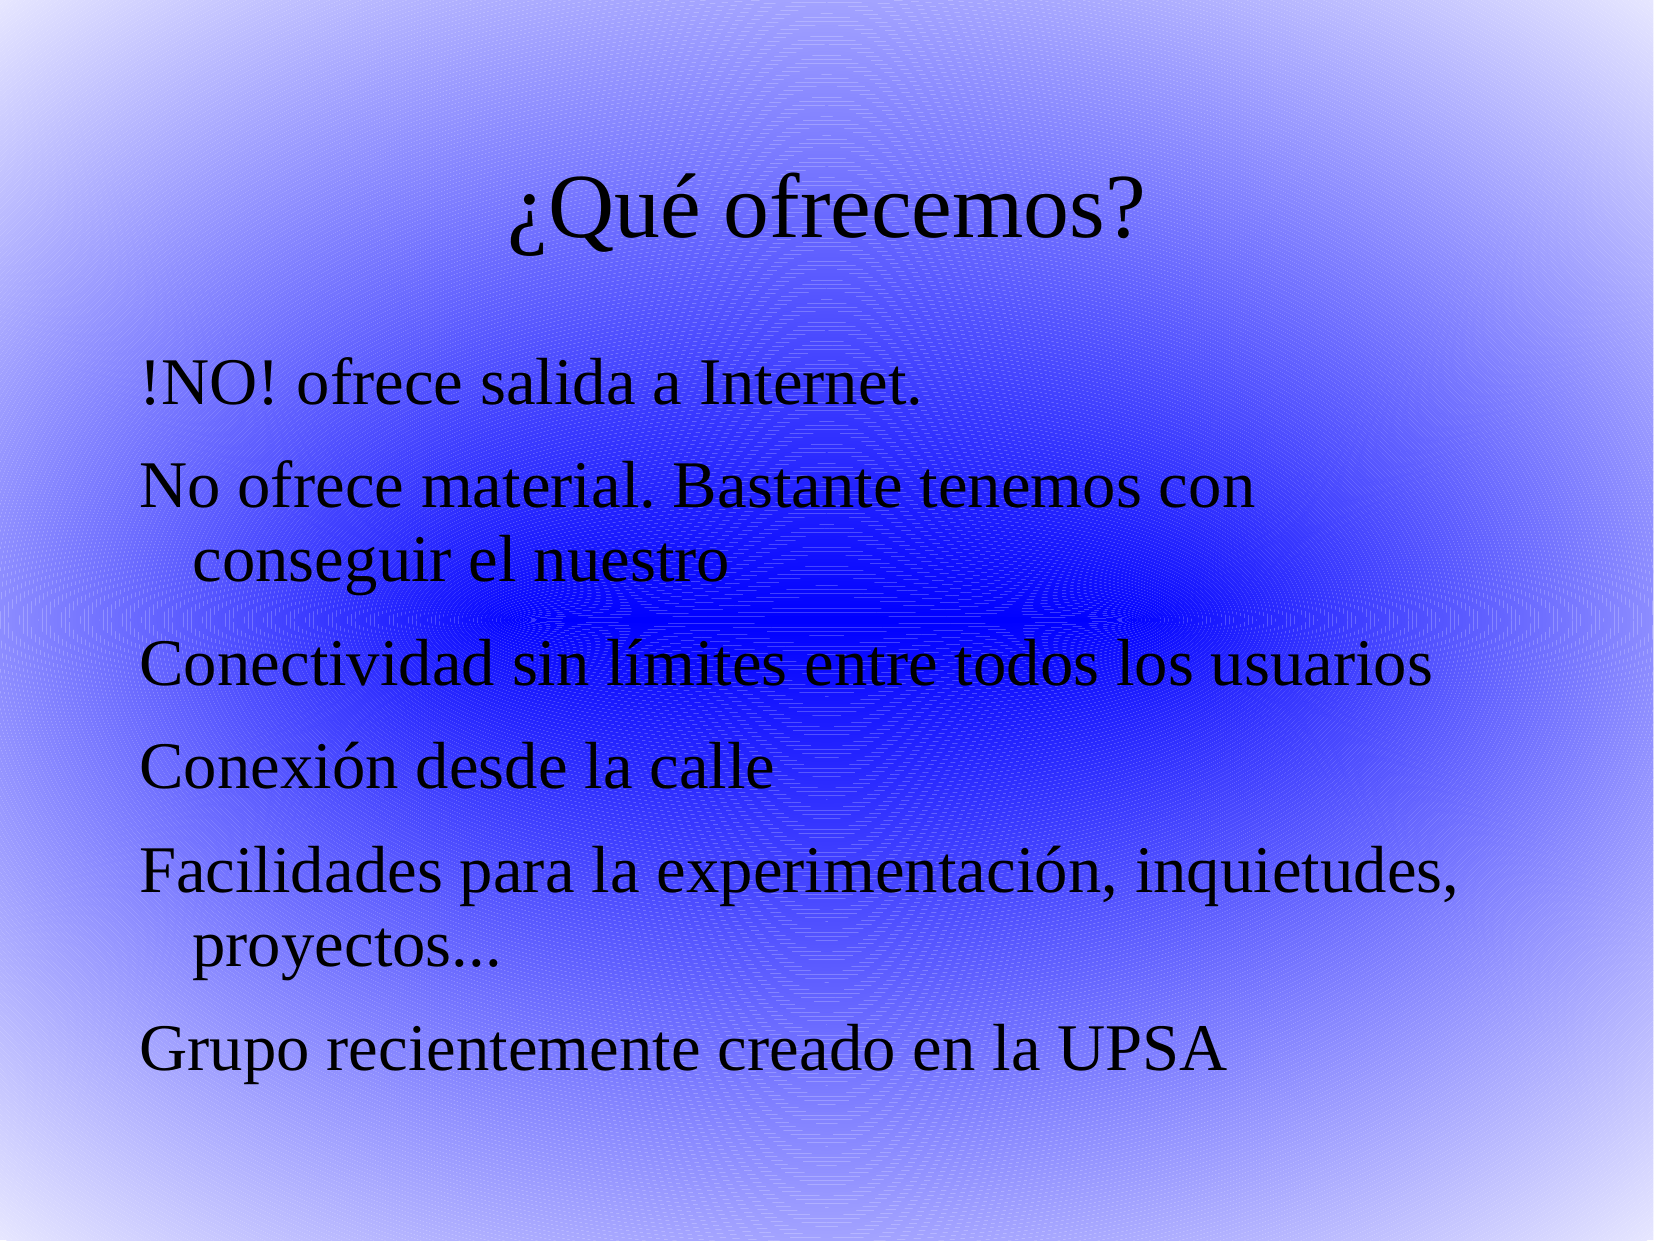

# ¿Qué ofrecemos?
!NO! ofrece salida a Internet.
No ofrece material. Bastante tenemos con conseguir el nuestro
Conectividad sin límites entre todos los usuarios
Conexión desde la calle
Facilidades para la experimentación, inquietudes, proyectos...
Grupo recientemente creado en la UPSA